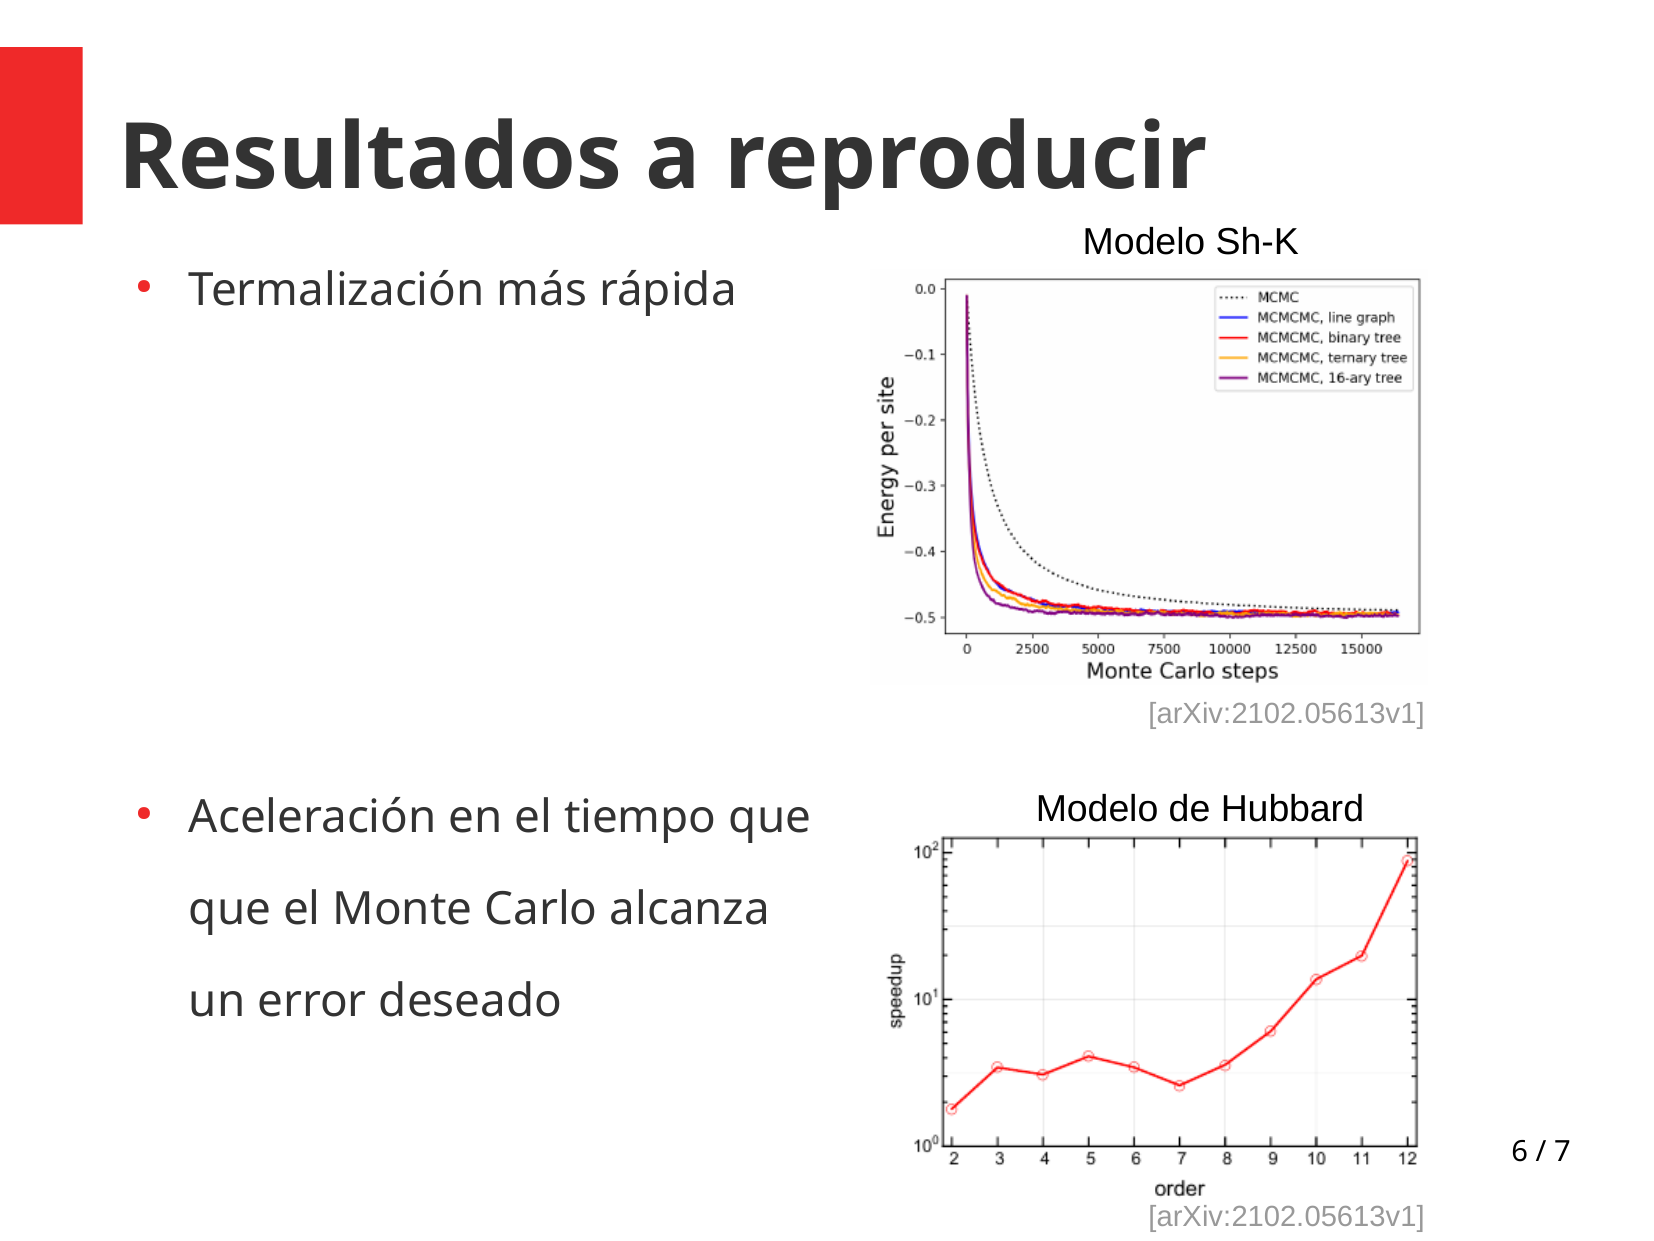

# Resultados a reproducir
Modelo Sh-K
Termalización más rápida
Aceleración en el tiempo que
que el Monte Carlo alcanza
un error deseado
[arXiv:2102.05613v1]
Modelo de Hubbard
6
[arXiv:2102.05613v1]